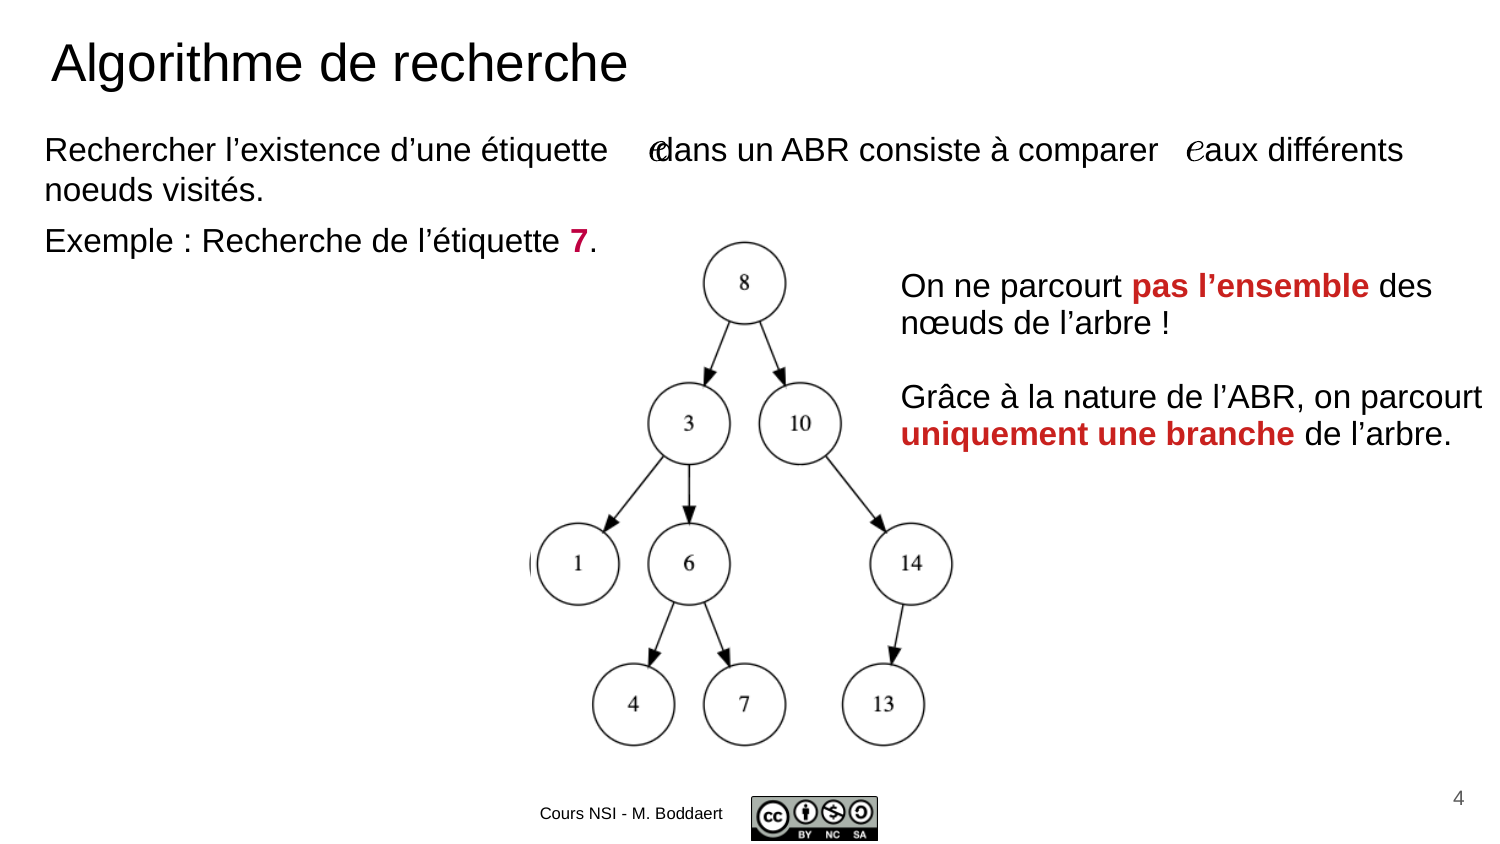

# Algorithme de recherche
Rechercher l’existence d’une étiquette dans un ABR consiste à comparer aux différents noeuds visités.
Exemple : Recherche de l’étiquette 7.
On ne parcourt pas l’ensemble des nœuds de l’arbre !
Grâce à la nature de l’ABR, on parcourt uniquement une branche de l’arbre.